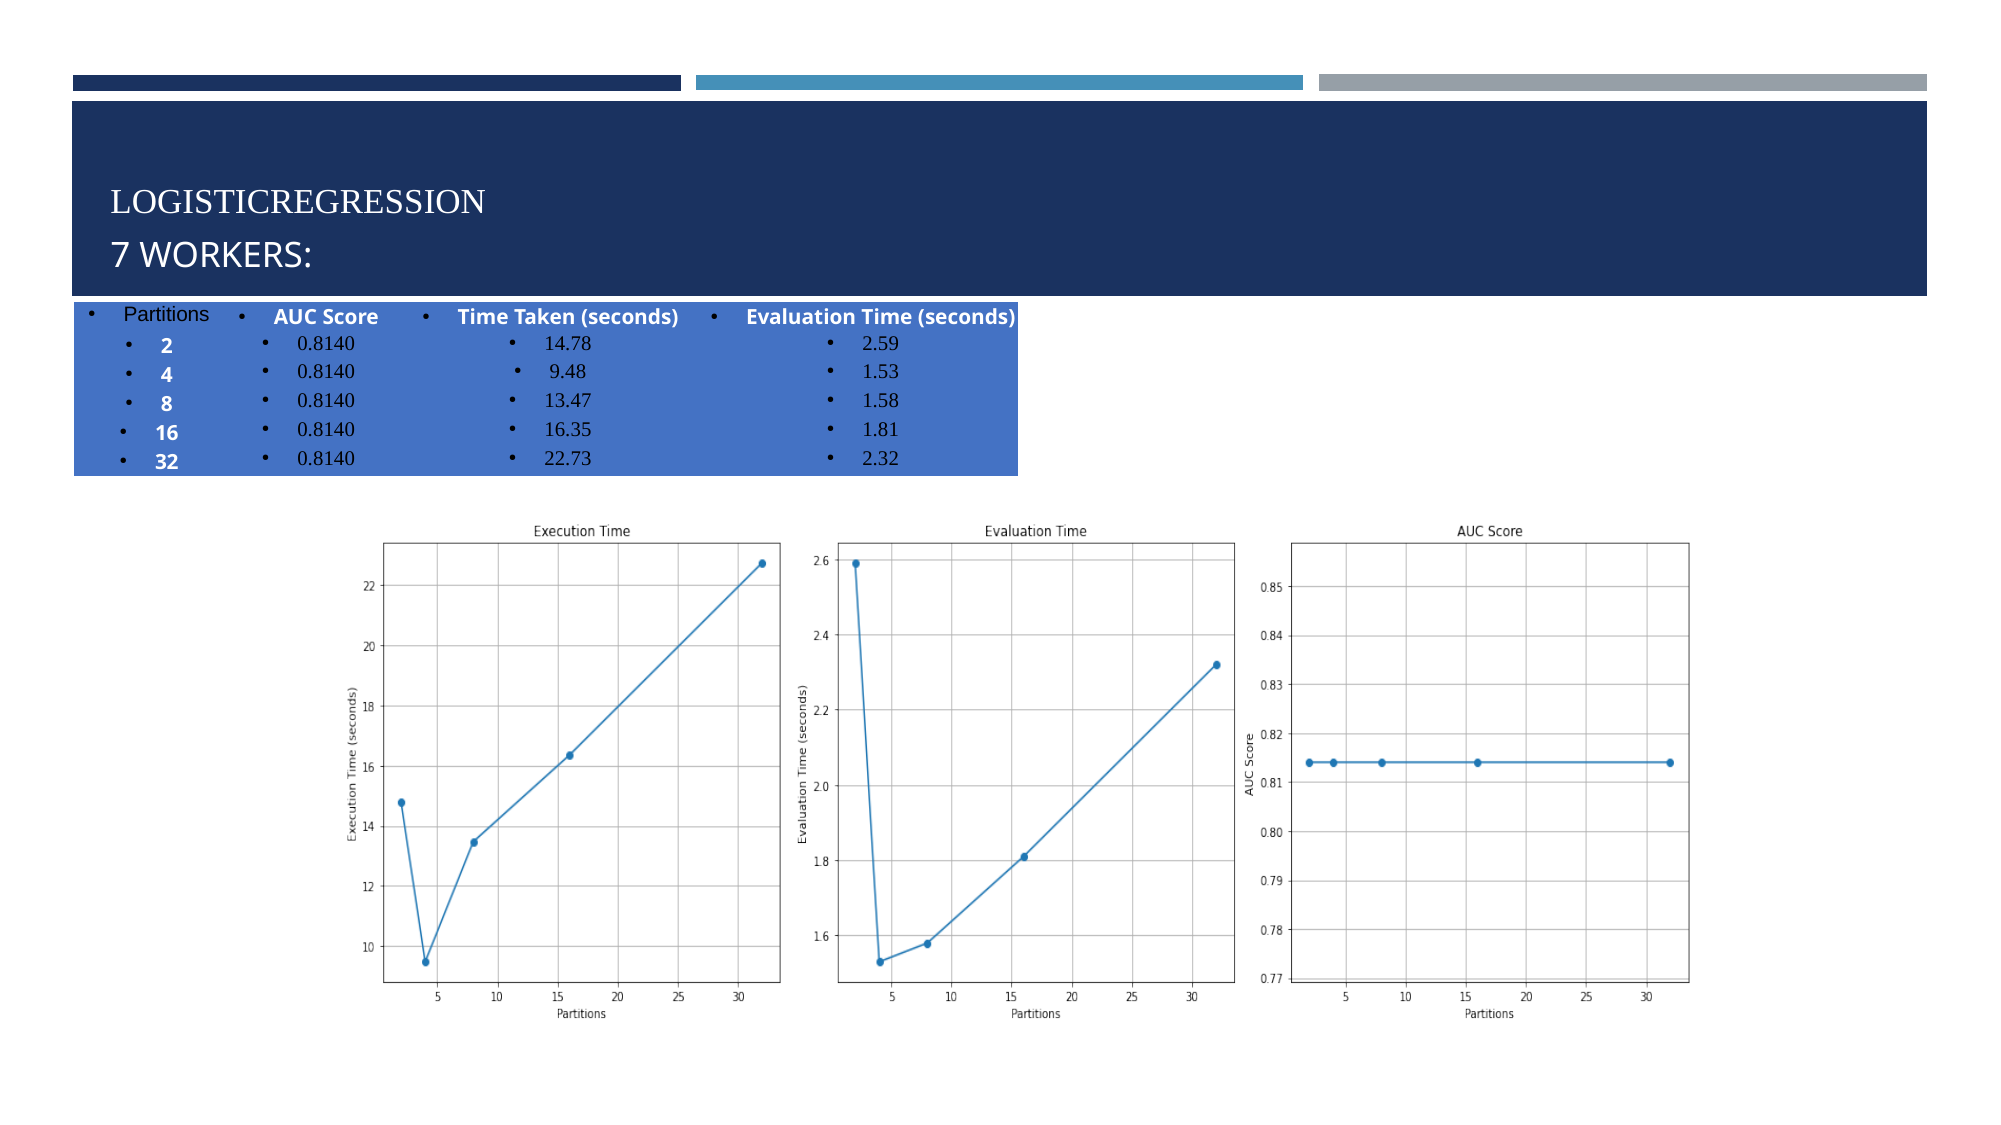

# LogisticRegression 7 workers:
| Partitions | AUC Score | Time Taken (seconds) | Evaluation Time (seconds) |
| --- | --- | --- | --- |
| 2 | 0.8140 | 14.78 | 2.59 |
| 4 | 0.8140 | 9.48 | 1.53 |
| 8 | 0.8140 | 13.47 | 1.58 |
| 16 | 0.8140 | 16.35 | 1.81 |
| 32 | 0.8140 | 22.73 | 2.32 |